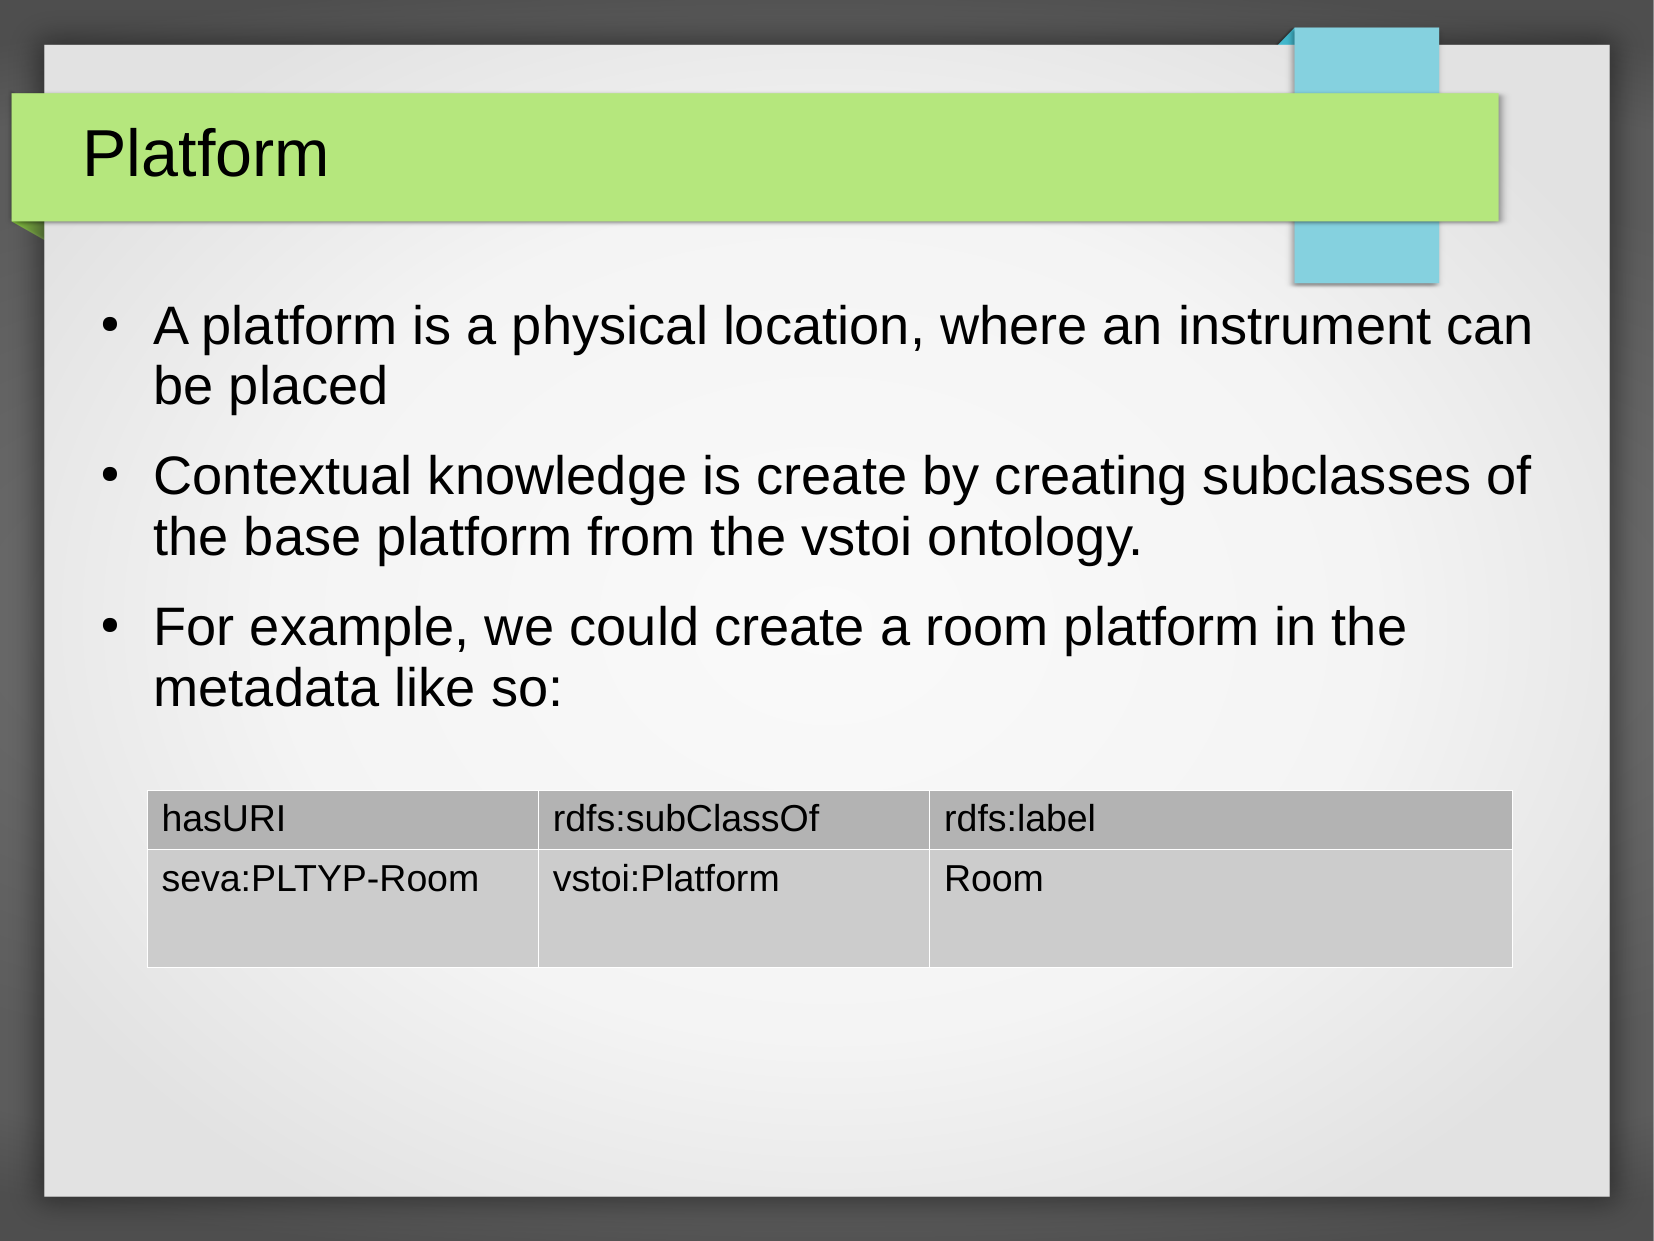

# Platform
A platform is a physical location, where an instrument can be placed
Contextual knowledge is create by creating subclasses of the base platform from the vstoi ontology.
For example, we could create a room platform in the metadata like so:
| hasURI | rdfs:subClassOf | rdfs:label |
| --- | --- | --- |
| seva:PLTYP-Room | vstoi:Platform | Room |